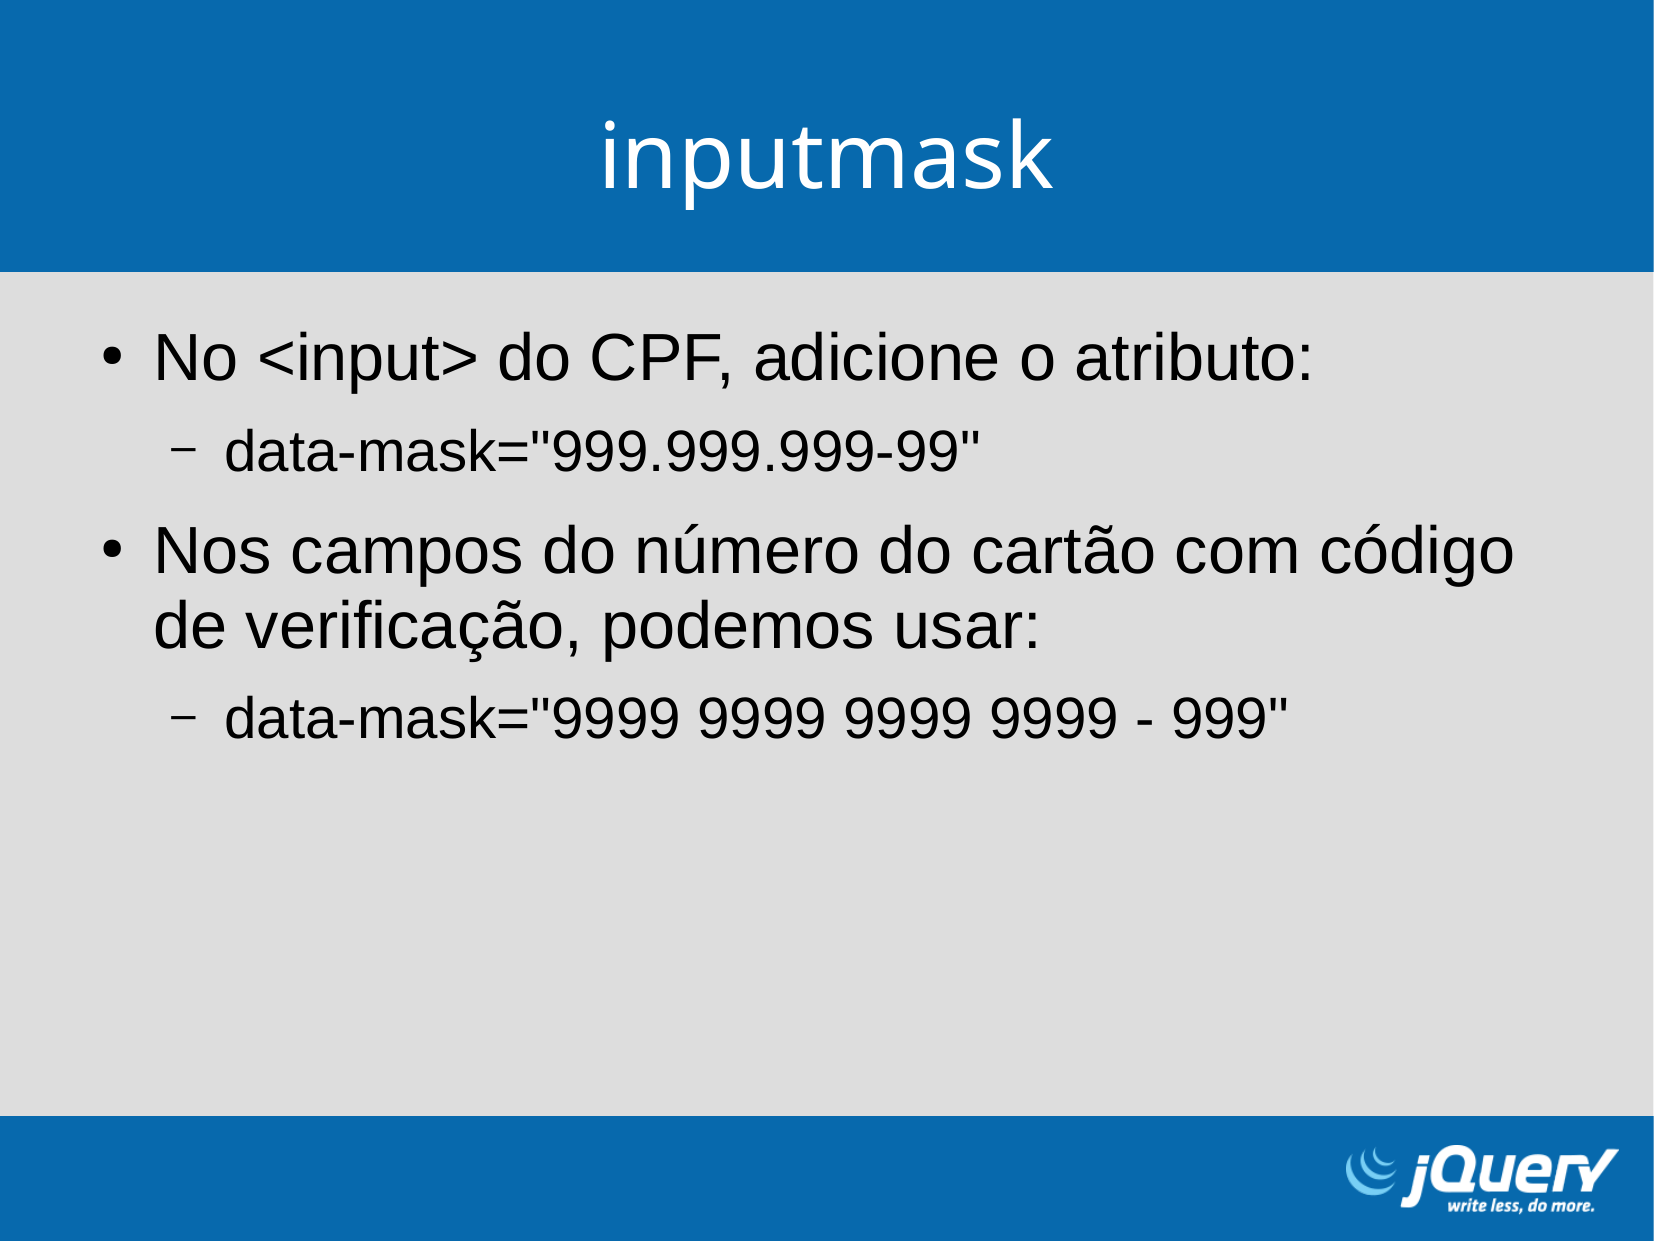

# inputmask
No <input> do CPF, adicione o atributo:
data-mask="999.999.999-99"
Nos campos do número do cartão com código de verificação, podemos usar:
data-mask="9999 9999 9999 9999 - 999"